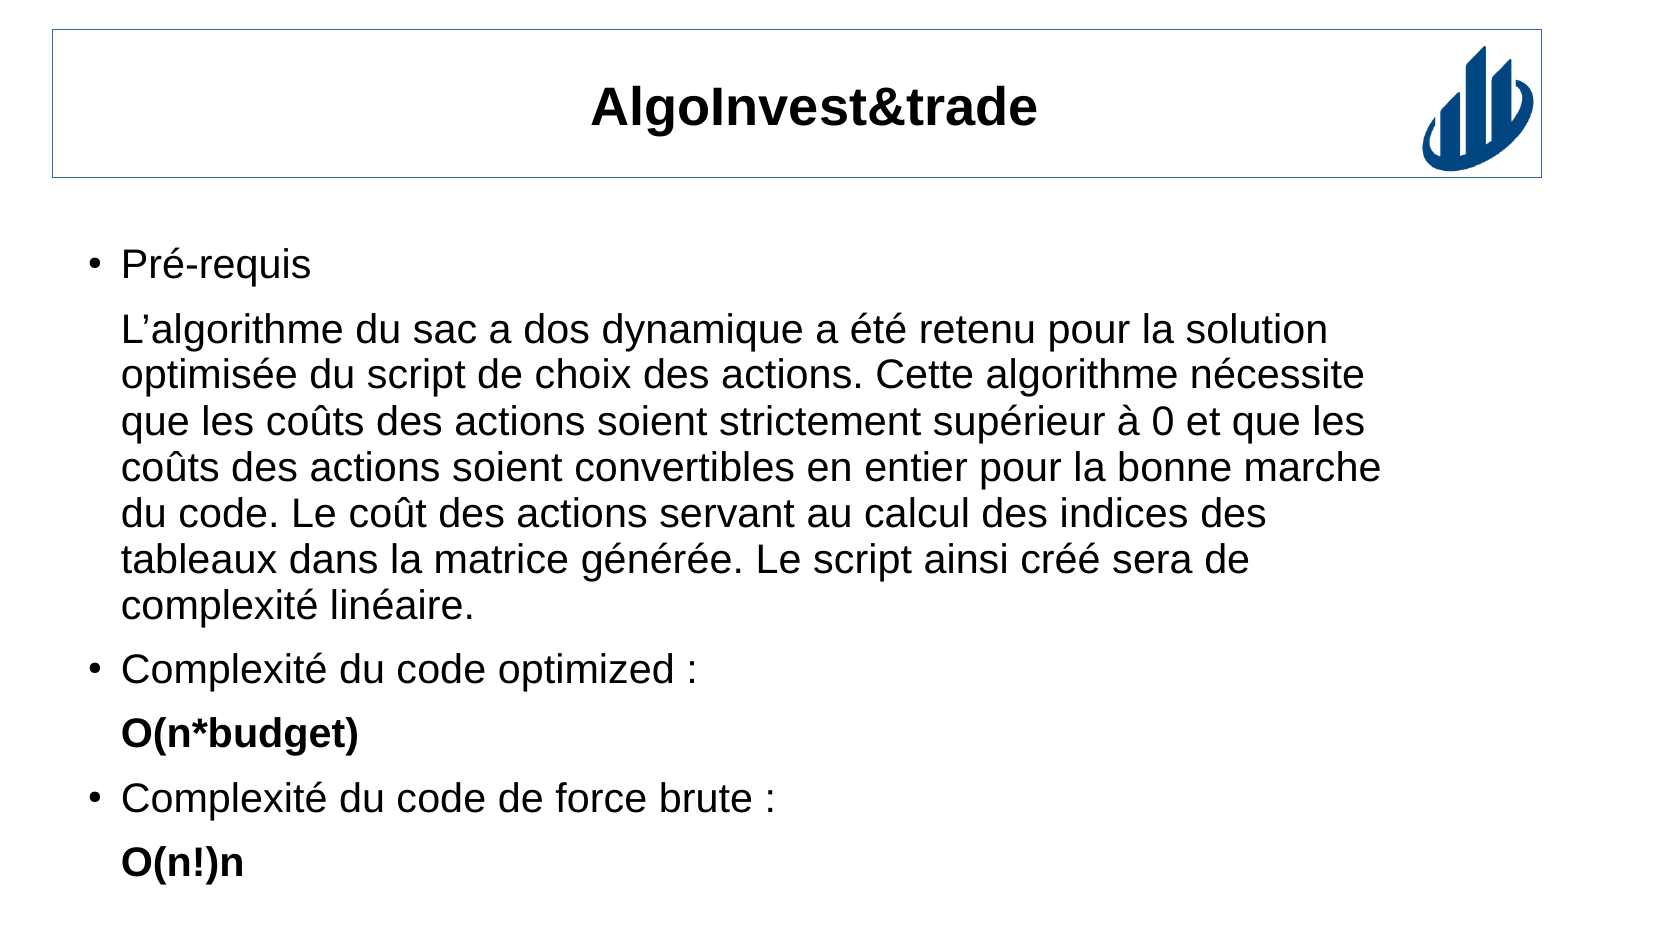

AlgoInvest&trade
# Pré-requis
L’algorithme du sac a dos dynamique a été retenu pour la solution optimisée du script de choix des actions. Cette algorithme nécessite que les coûts des actions soient strictement supérieur à 0 et que les coûts des actions soient convertibles en entier pour la bonne marche du code. Le coût des actions servant au calcul des indices des tableaux dans la matrice générée. Le script ainsi créé sera de complexité linéaire.
Complexité du code optimized :
O(n*budget)
Complexité du code de force brute :
O(n!)n